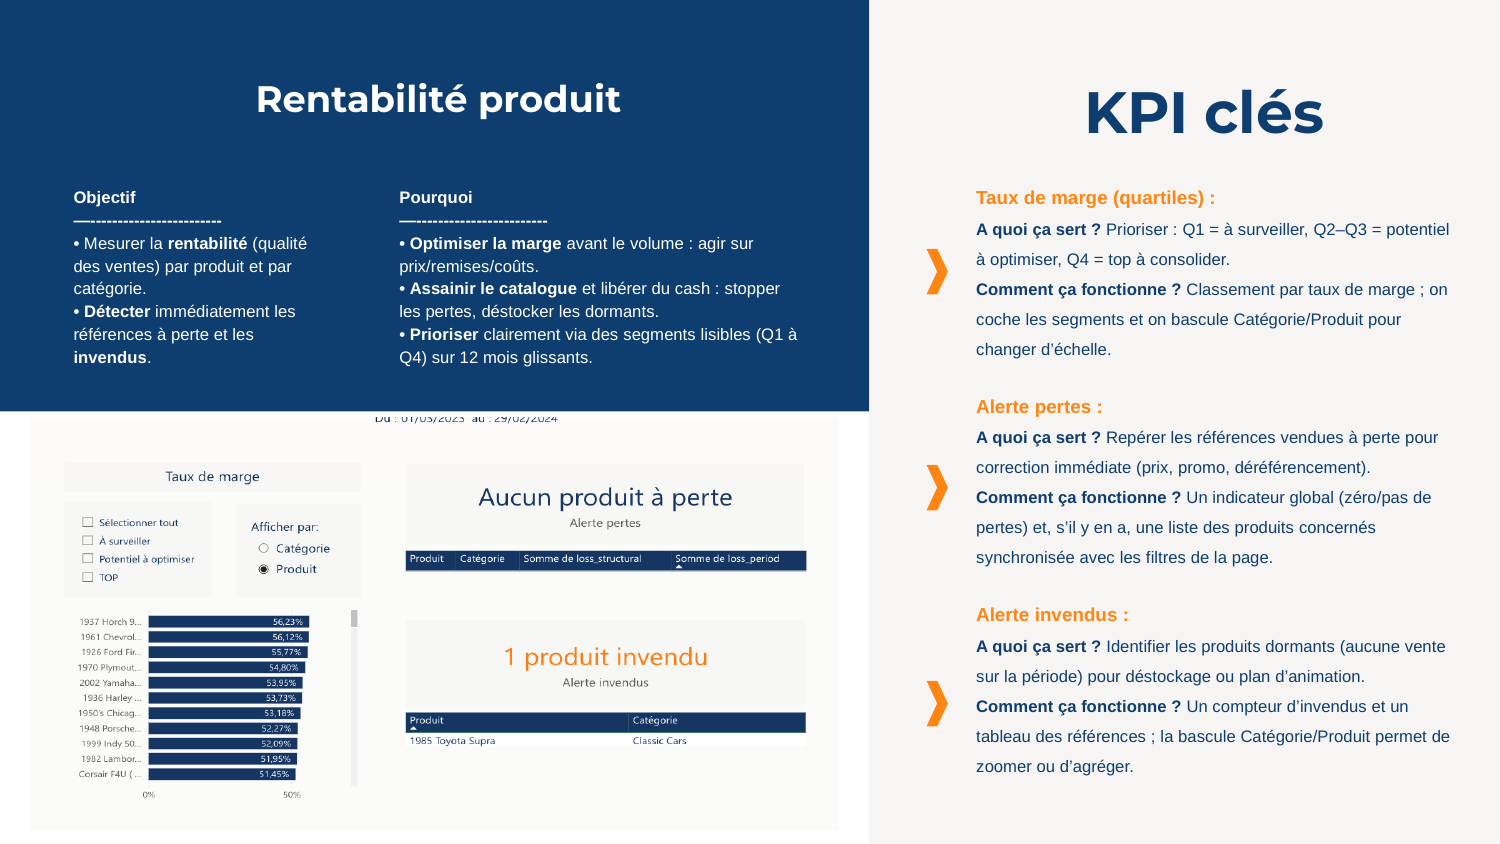

# Rentabilité produit
KPI clés
Taux de marge (quartiles) :
A quoi ça sert ? Prioriser : Q1 = à surveiller, Q2–Q3 = potentiel à optimiser, Q4 = top à consolider.
Comment ça fonctionne ? Classement par taux de marge ; on coche les segments et on bascule Catégorie/Produit pour changer d’échelle.
Alerte pertes :
A quoi ça sert ? Repérer les références vendues à perte pour correction immédiate (prix, promo, déréférencement).
Comment ça fonctionne ? Un indicateur global (zéro/pas de pertes) et, s’il y en a, une liste des produits concernés synchronisée avec les filtres de la page.
Alerte invendus :
A quoi ça sert ? Identifier les produits dormants (aucune vente sur la période) pour déstockage ou plan d’animation.
Comment ça fonctionne ? Un compteur d’invendus et un tableau des références ; la bascule Catégorie/Produit permet de zoomer ou d’agréger.
Objectif
—------------------------
• Mesurer la rentabilité (qualité des ventes) par produit et par catégorie.
• Détecter immédiatement les références à perte et les invendus.
Pourquoi
—------------------------
• Optimiser la marge avant le volume : agir sur prix/remises/coûts.
• Assainir le catalogue et libérer du cash : stopper les pertes, déstocker les dormants.
• Prioriser clairement via des segments lisibles (Q1 à Q4) sur 12 mois glissants.